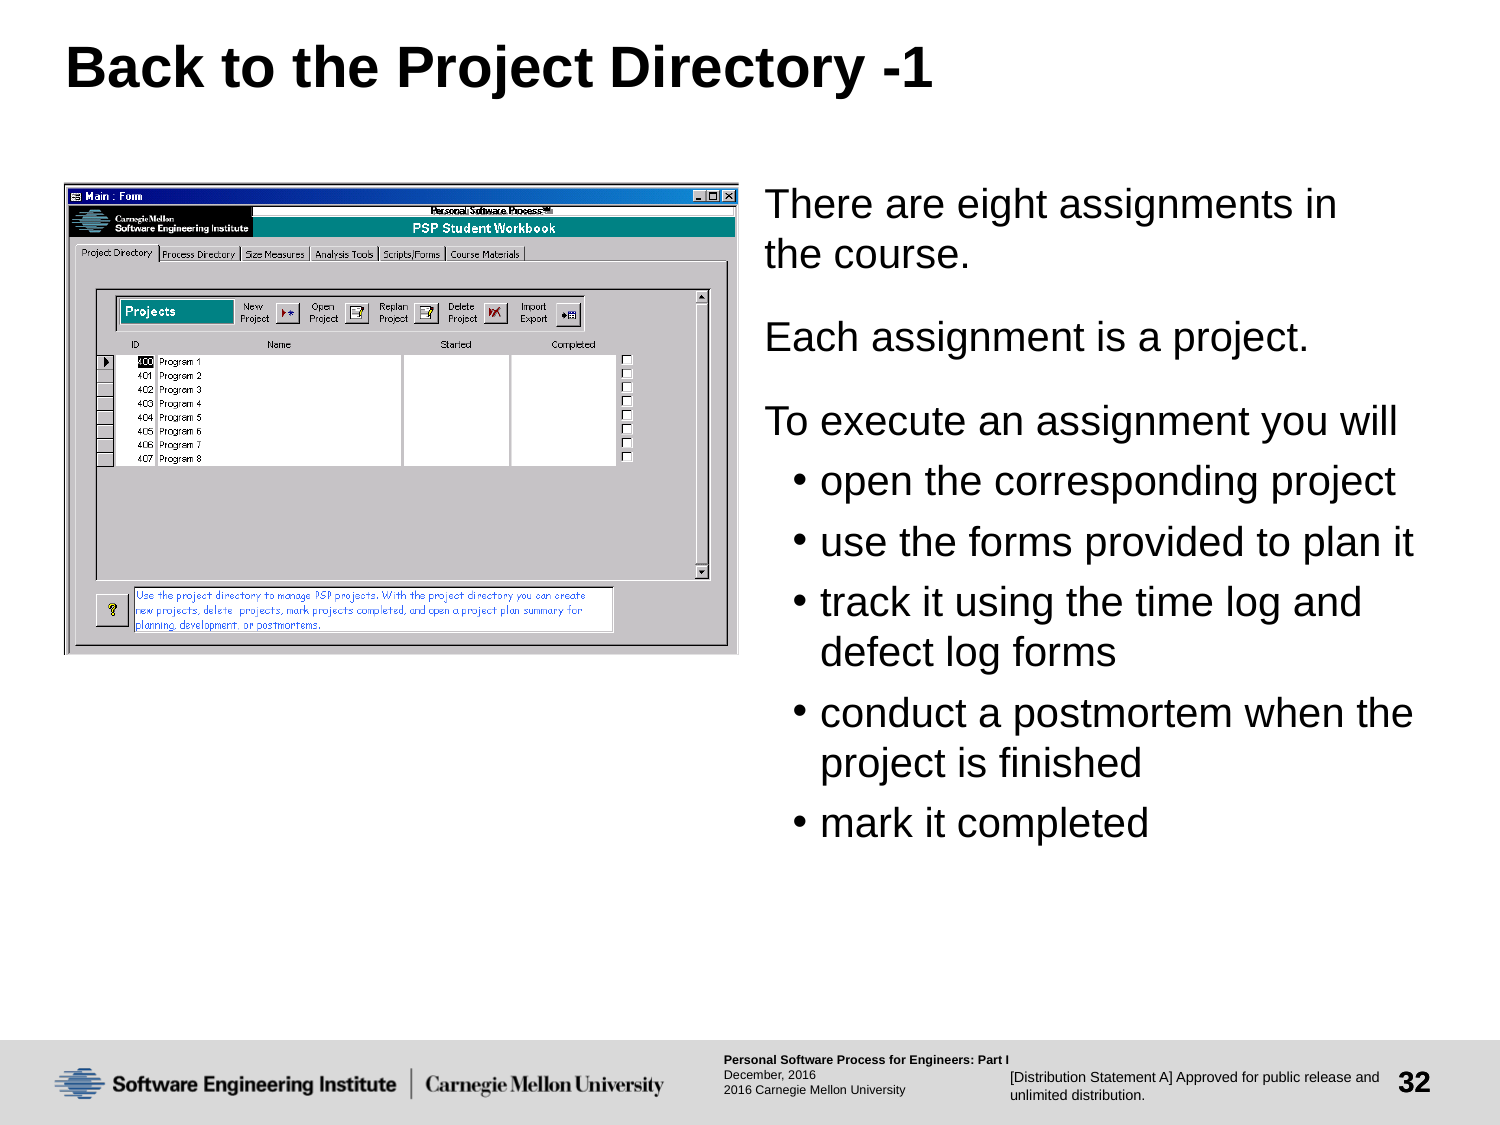

# Back to the Project Directory -1
There are eight assignments in
the course.
Each assignment is a project.
To execute an assignment you will
open the corresponding project
use the forms provided to plan it
track it using the time log and defect log forms
conduct a postmortem when the project is finished
mark it completed